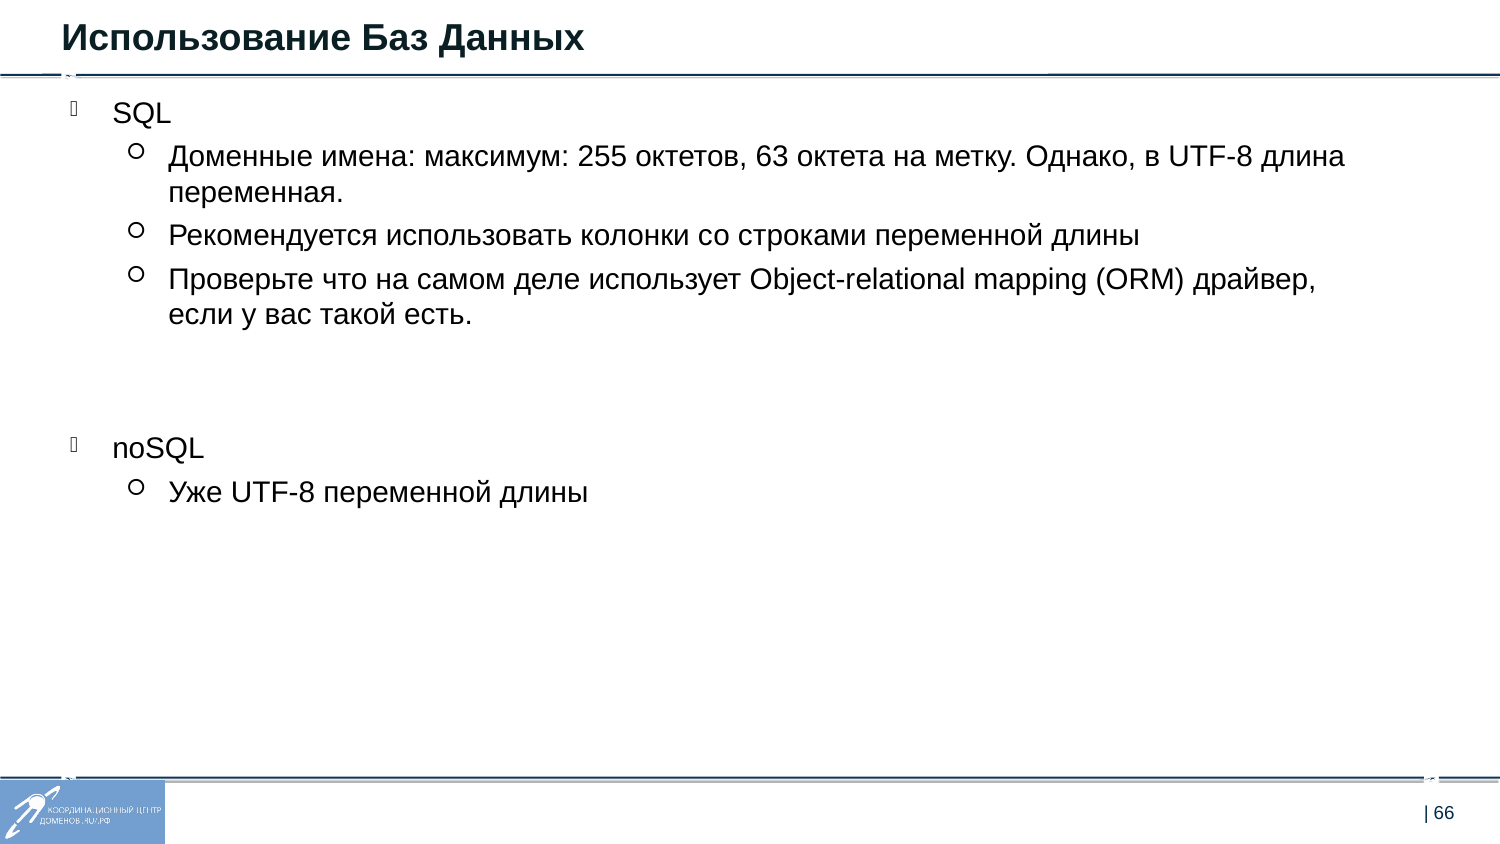

# Использование Баз Данных
SQL
Доменные имена: максимум: 255 октетов, 63 октета на метку. Однако, в UTF-8 длина переменная.
Рекомендуется использовать колонки со строками переменной длины
Проверьте что на самом деле использует Object-relational mapping (ORM) драйвер, если у вас такой есть.
noSQL
Уже UTF-8 переменной длины